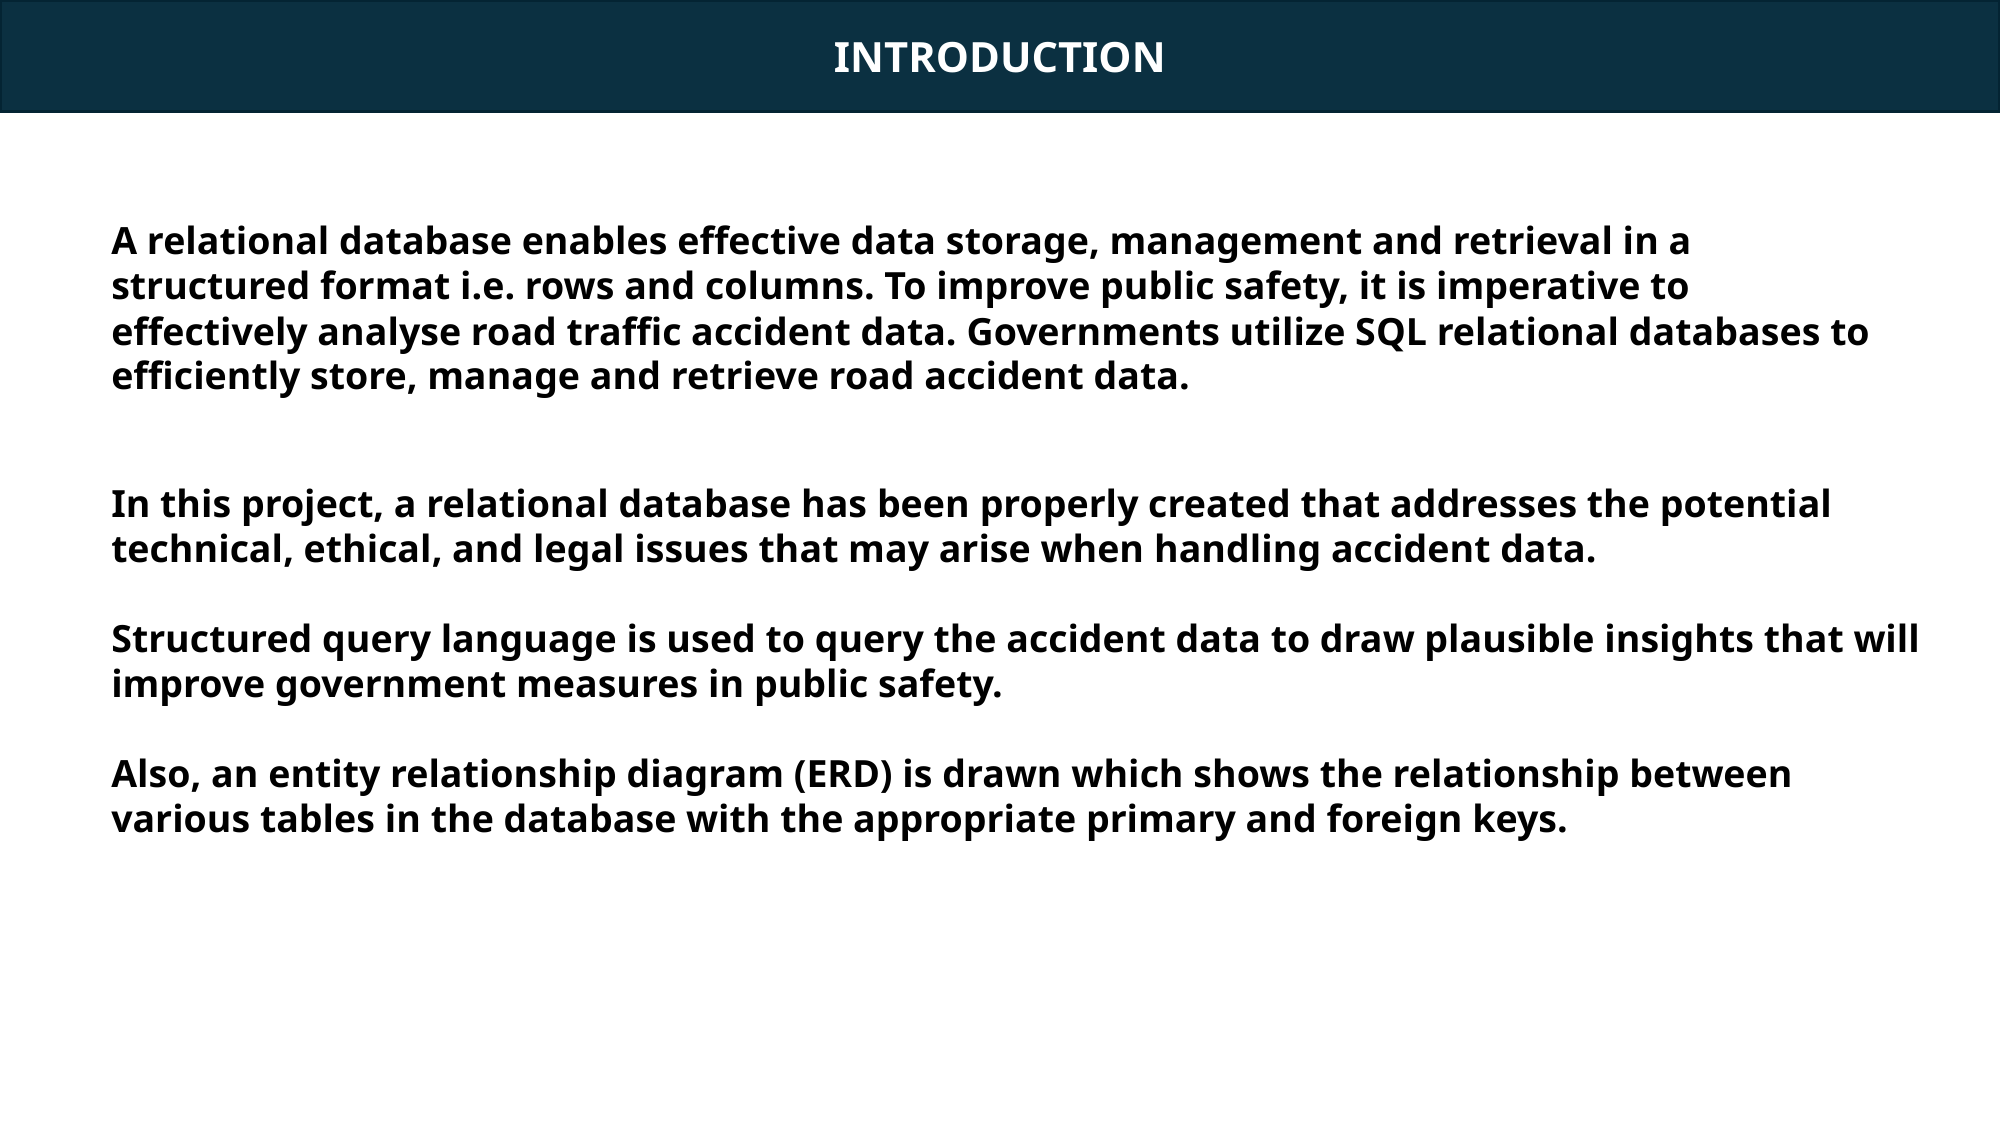

INTRODUCTION
A relational database enables effective data storage, management and retrieval in a structured format i.e. rows and columns. To improve public safety, it is imperative to effectively analyse road traffic accident data. Governments utilize SQL relational databases to efficiently store, manage and retrieve road accident data.
In this project, a relational database has been properly created that addresses the potential technical, ethical, and legal issues that may arise when handling accident data.
Structured query language is used to query the accident data to draw plausible insights that will improve government measures in public safety.
Also, an entity relationship diagram (ERD) is drawn which shows the relationship between various tables in the database with the appropriate primary and foreign keys.